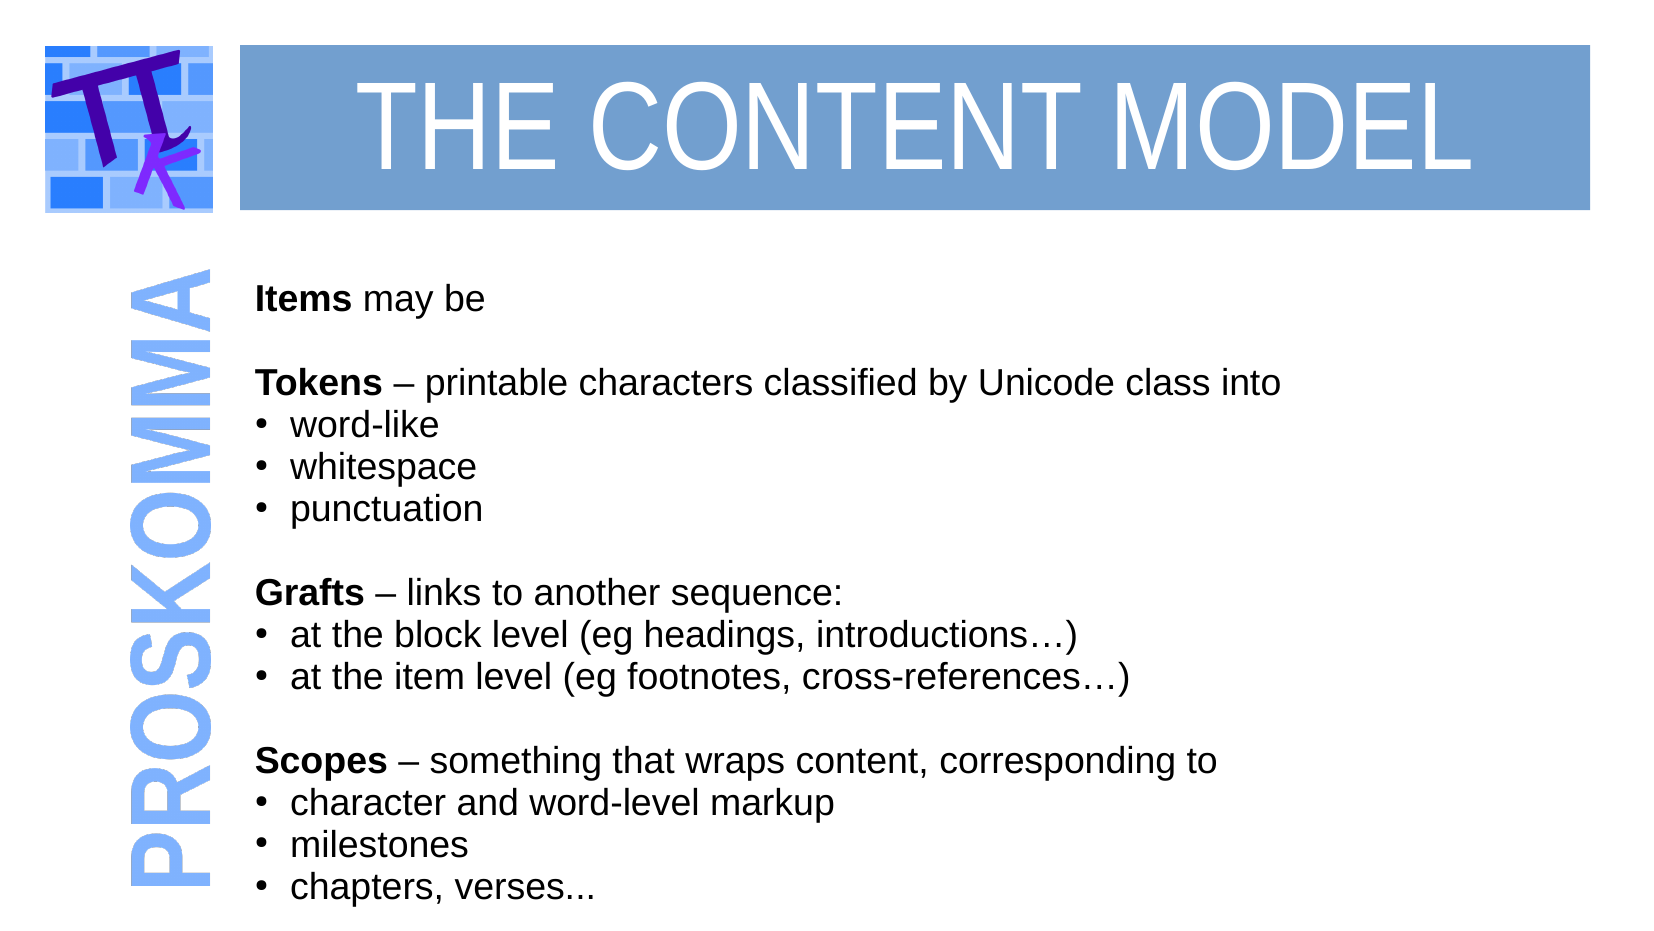

THE CONTENT MODEL
Items may be
Tokens – printable characters classified by Unicode class into
word-like
whitespace
punctuation
Grafts – links to another sequence:
at the block level (eg headings, introductions…)
at the item level (eg footnotes, cross-references…)
Scopes – something that wraps content, corresponding to
character and word-level markup
milestones
chapters, verses...